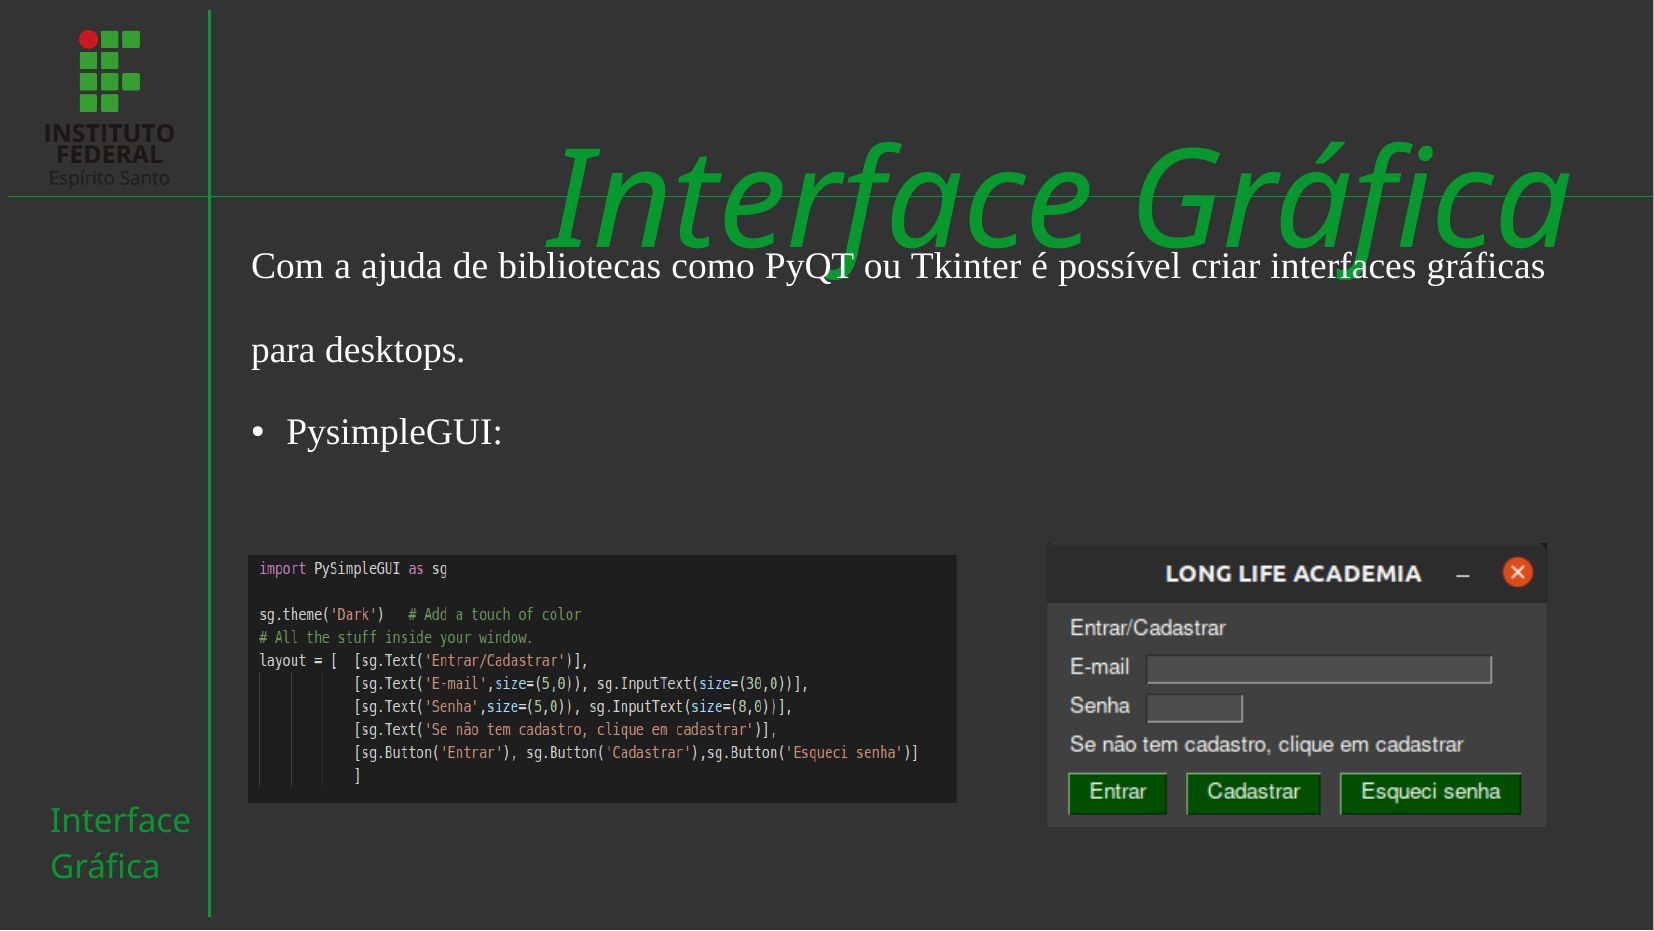

Interface Gráfica
Com a ajuda de bibliotecas como PyQT ou Tkinter é possível criar interfaces gráficas para desktops.
PysimpleGUI:
Interface Gráfica